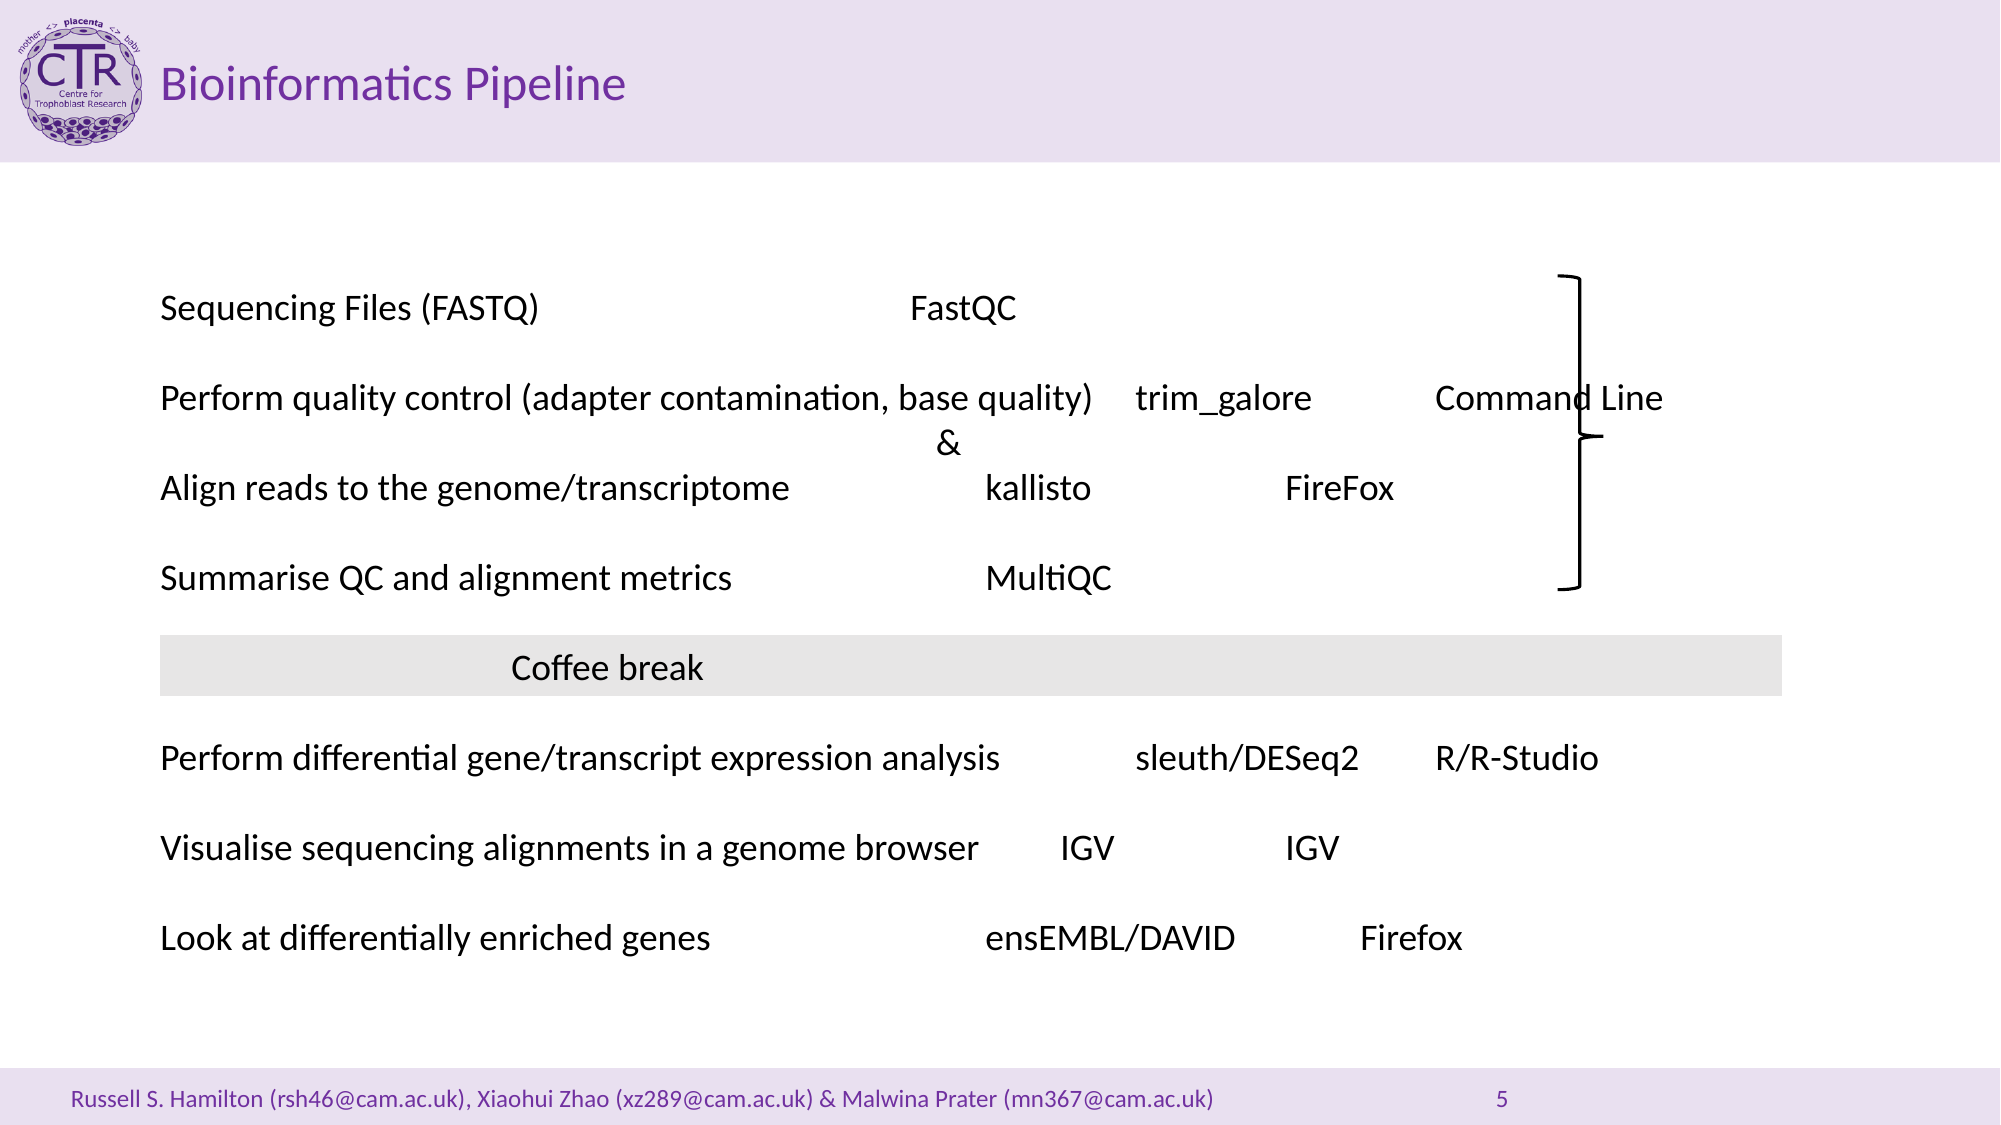

Bioinformatics Pipeline
Sequencing Files (FASTQ)					FastQC
Perform quality control (adapter contamination, base quality)	trim_galore		Command Line
										 &
Align reads to the genome/transcriptome			kallisto 			FireFox
Summarise QC and alignment metrics				MultiQC
				 Coffee break
Perform differential gene/transcript expression analysis		sleuth/DESeq2		R/R-Studio
Visualise sequencing alignments in a genome browser		IGV			IGV
Look at differentially enriched genes				ensEMBL/DAVID		Firefox
Russell S. Hamilton (rsh46@cam.ac.uk), Xiaohui Zhao (xz289@cam.ac.uk) & Malwina Prater (mn367@cam.ac.uk)